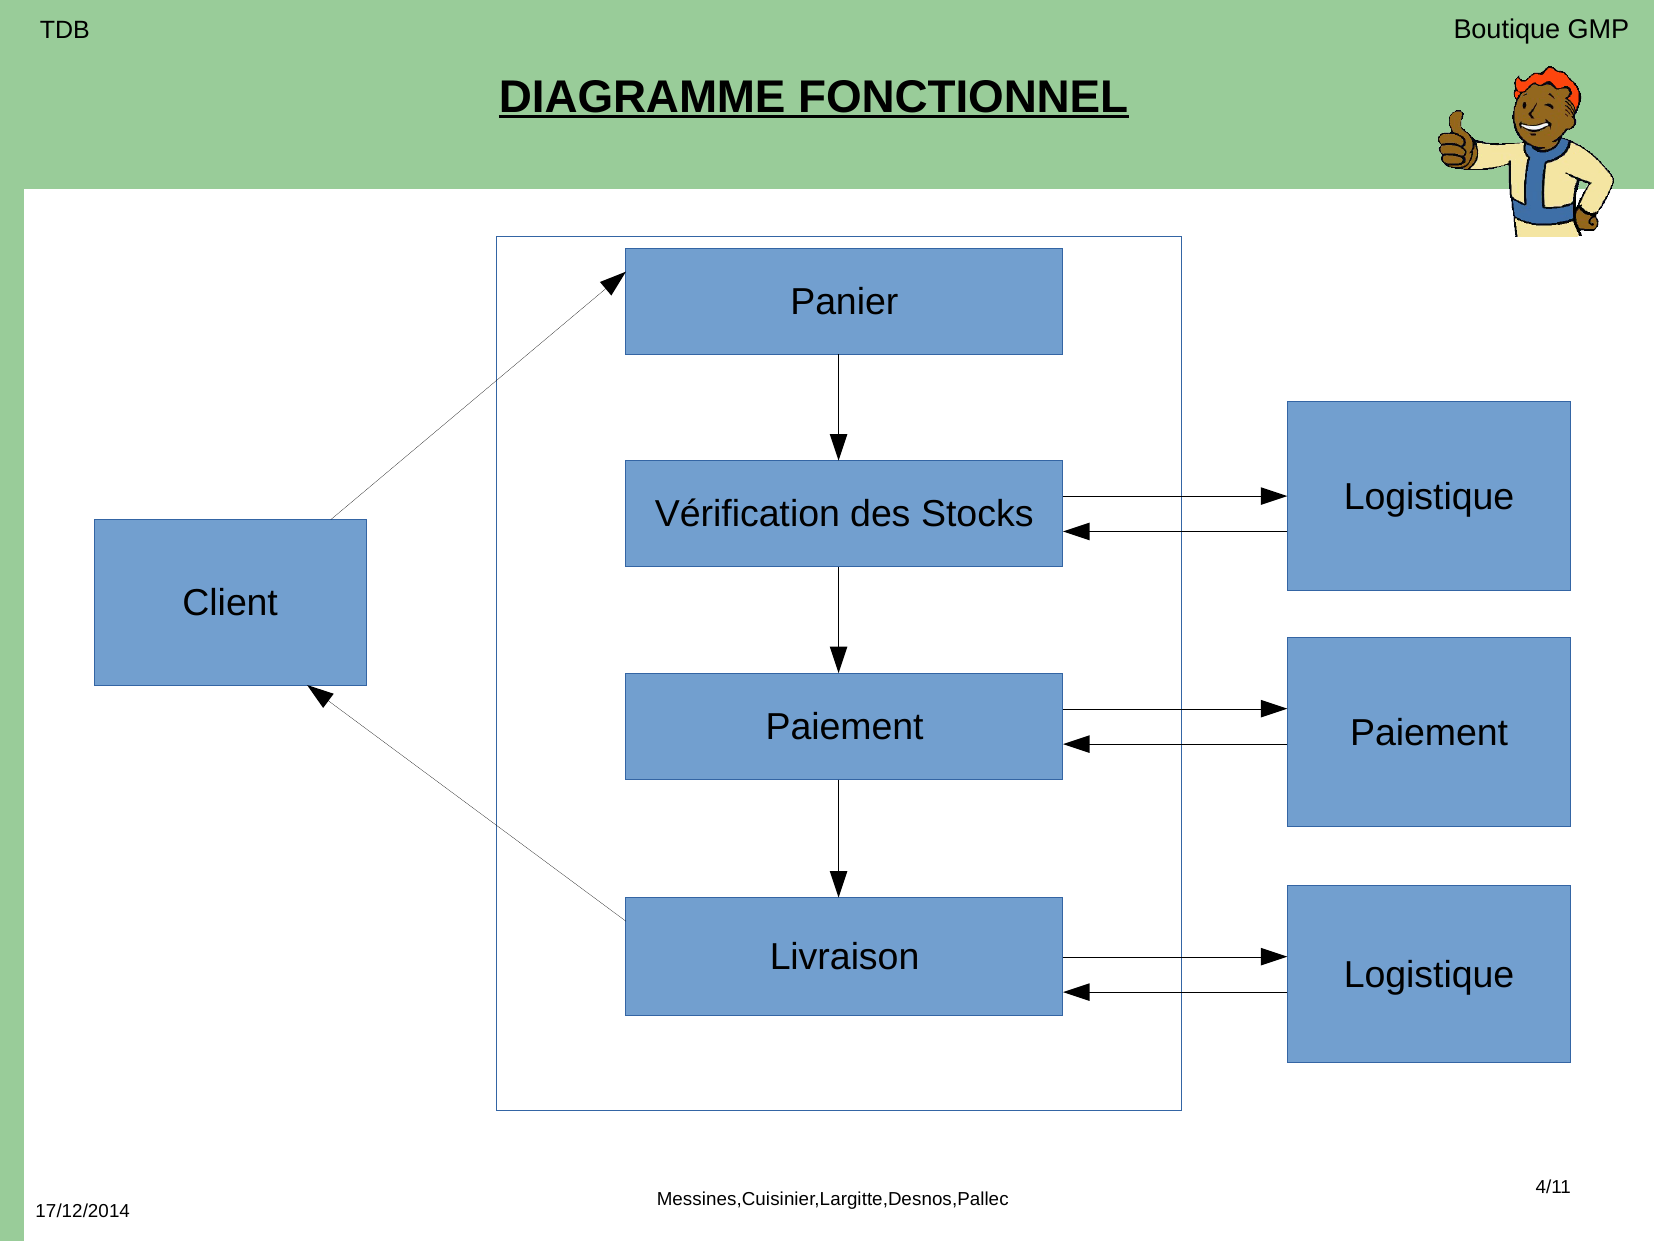

Boutique GMP
TDB
DIAGRAMME FONCTIONNEL
Panier
Logistique
Vérification des Stocks
Client
Paiement
Paiement
Logistique
Livraison
4/11
Messines,Cuisinier,Largitte,Desnos,Pallec
17/12/2014